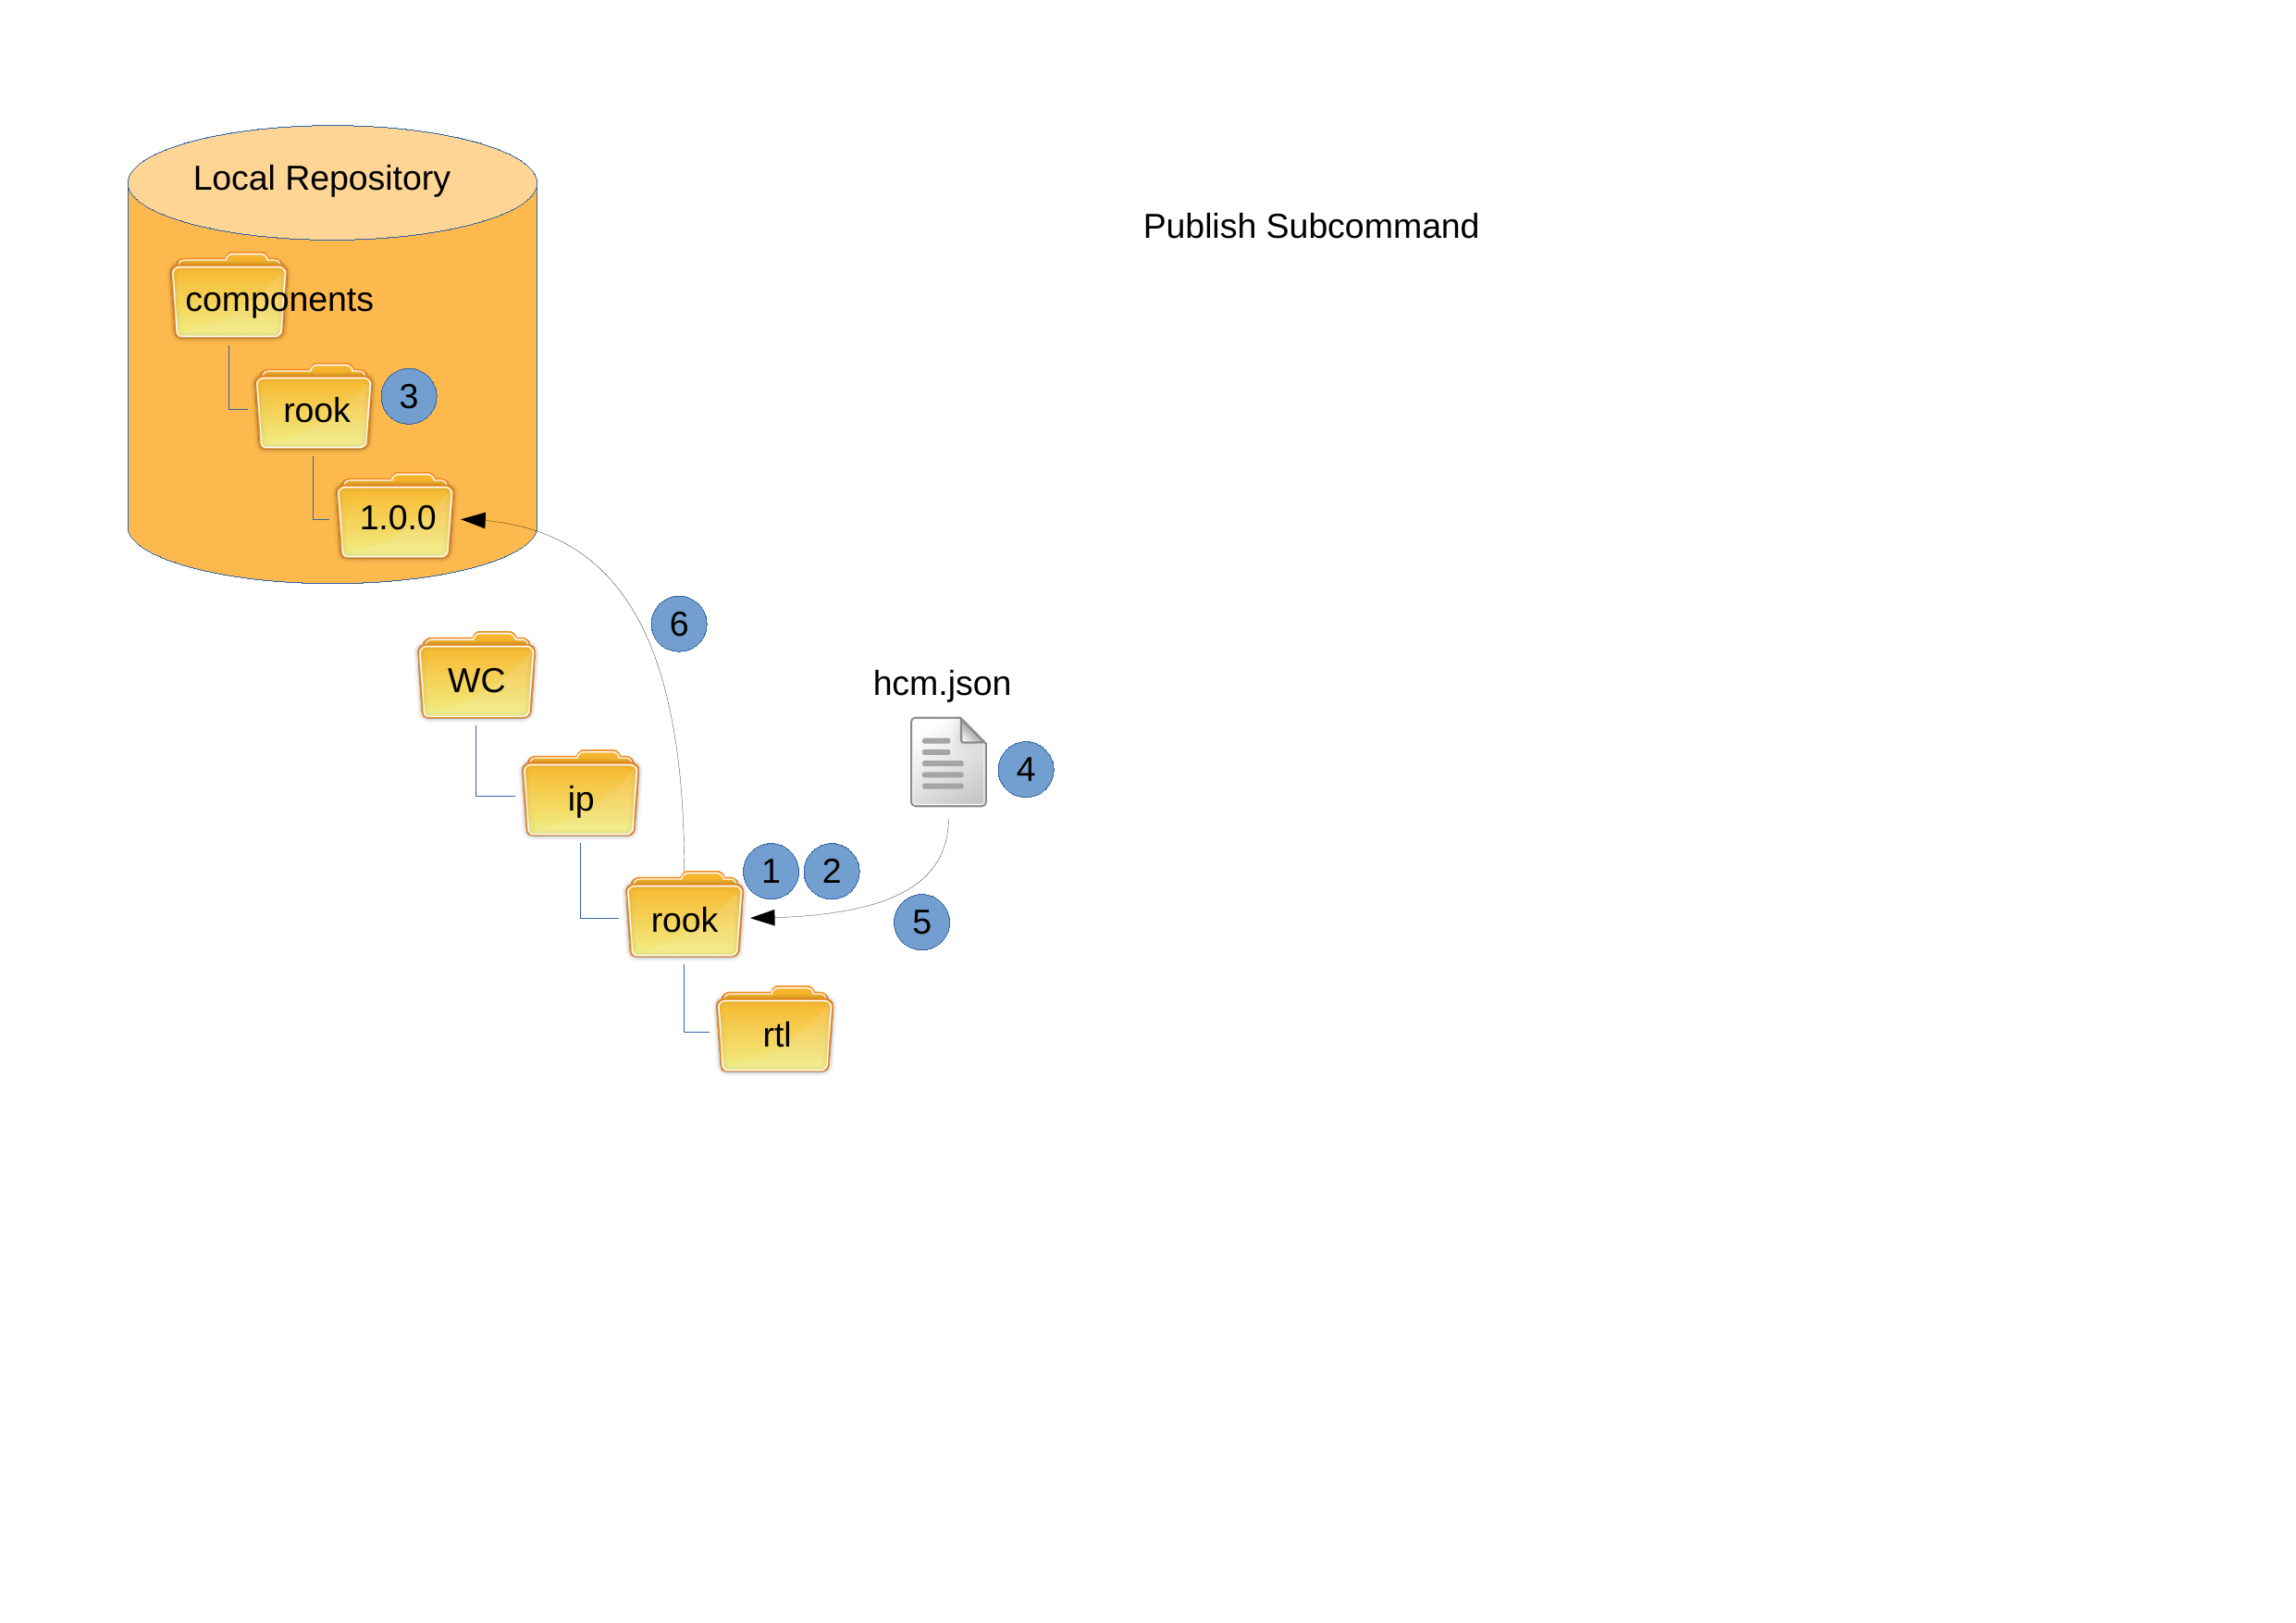

Local Repository
Publish Subcommand
components
3
rook
1.0.0
6
WC
hcm.json
4
ip
1
2
rook
5
rtl